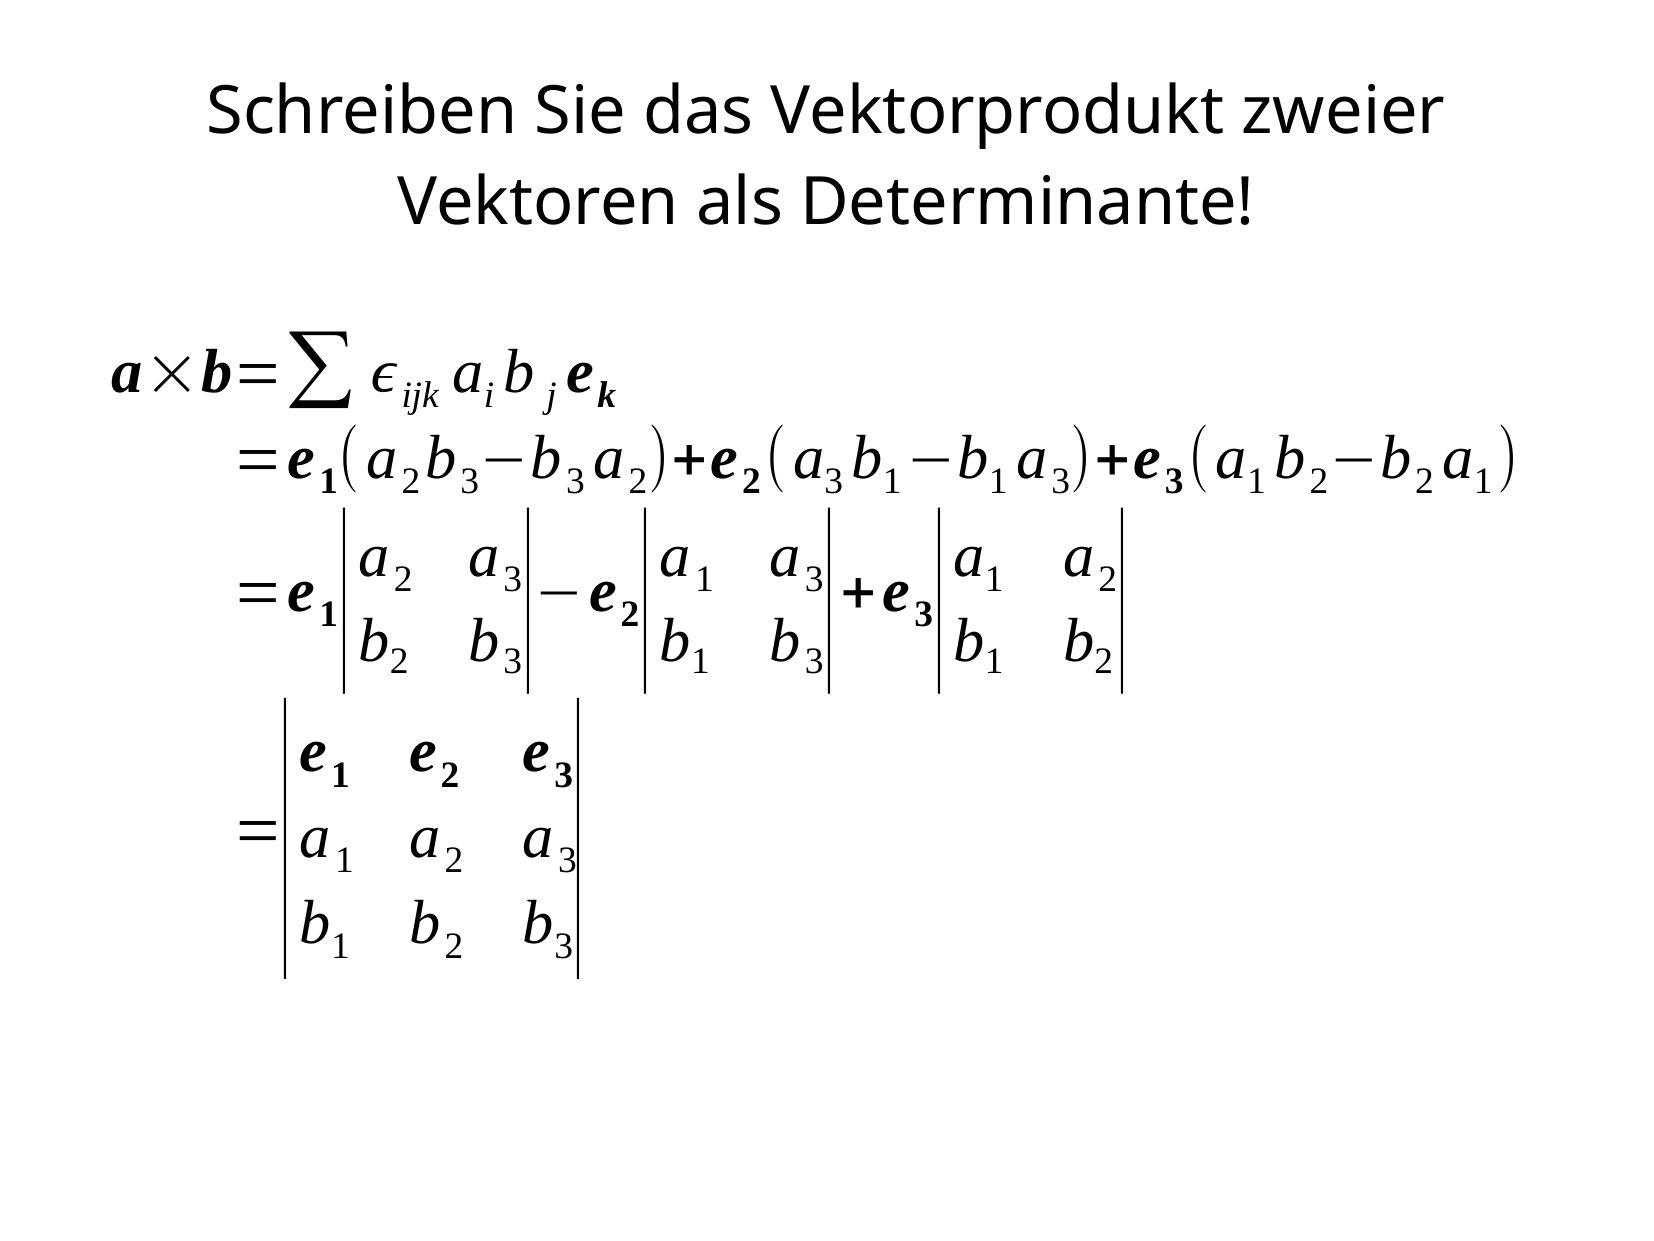

# Schreiben Sie das Vektorprodukt zweier Vektoren als Determinante!